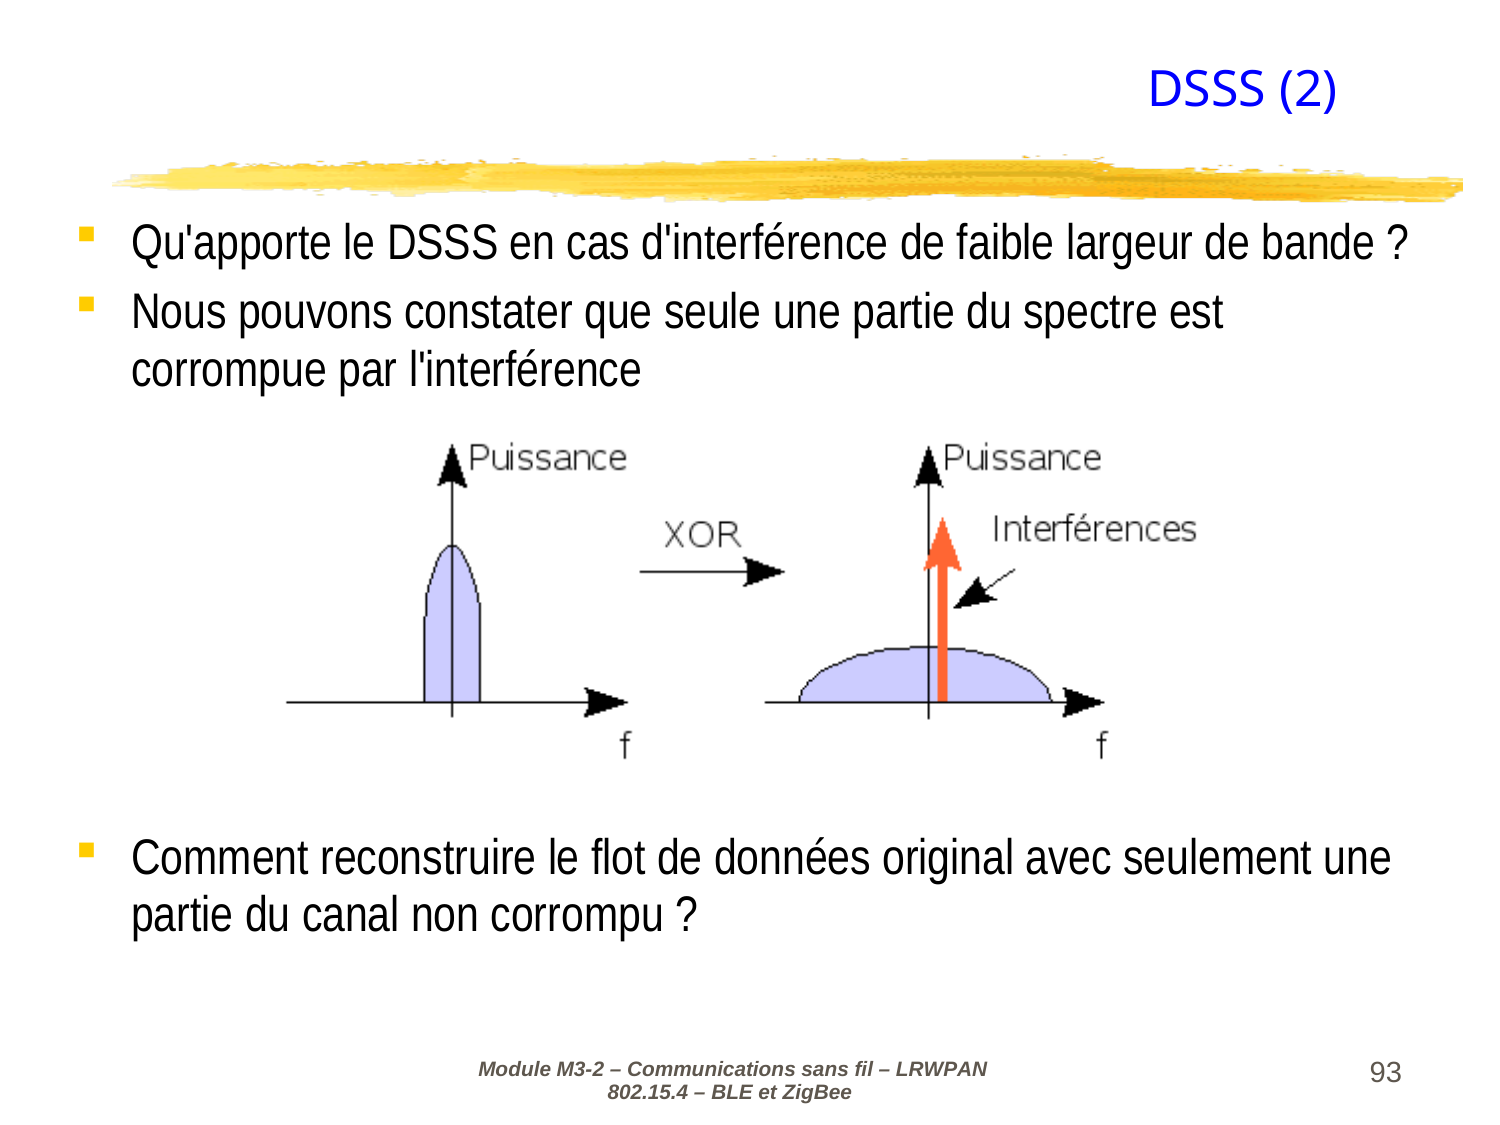

# DSSS (2)
Qu'apporte le DSSS en cas d'interférence de faible largeur de bande ?
Nous pouvons constater que seule une partie du spectre est corrompue par l'interférence
Comment reconstruire le flot de données original avec seulement une partie du canal non corrompu ?
93